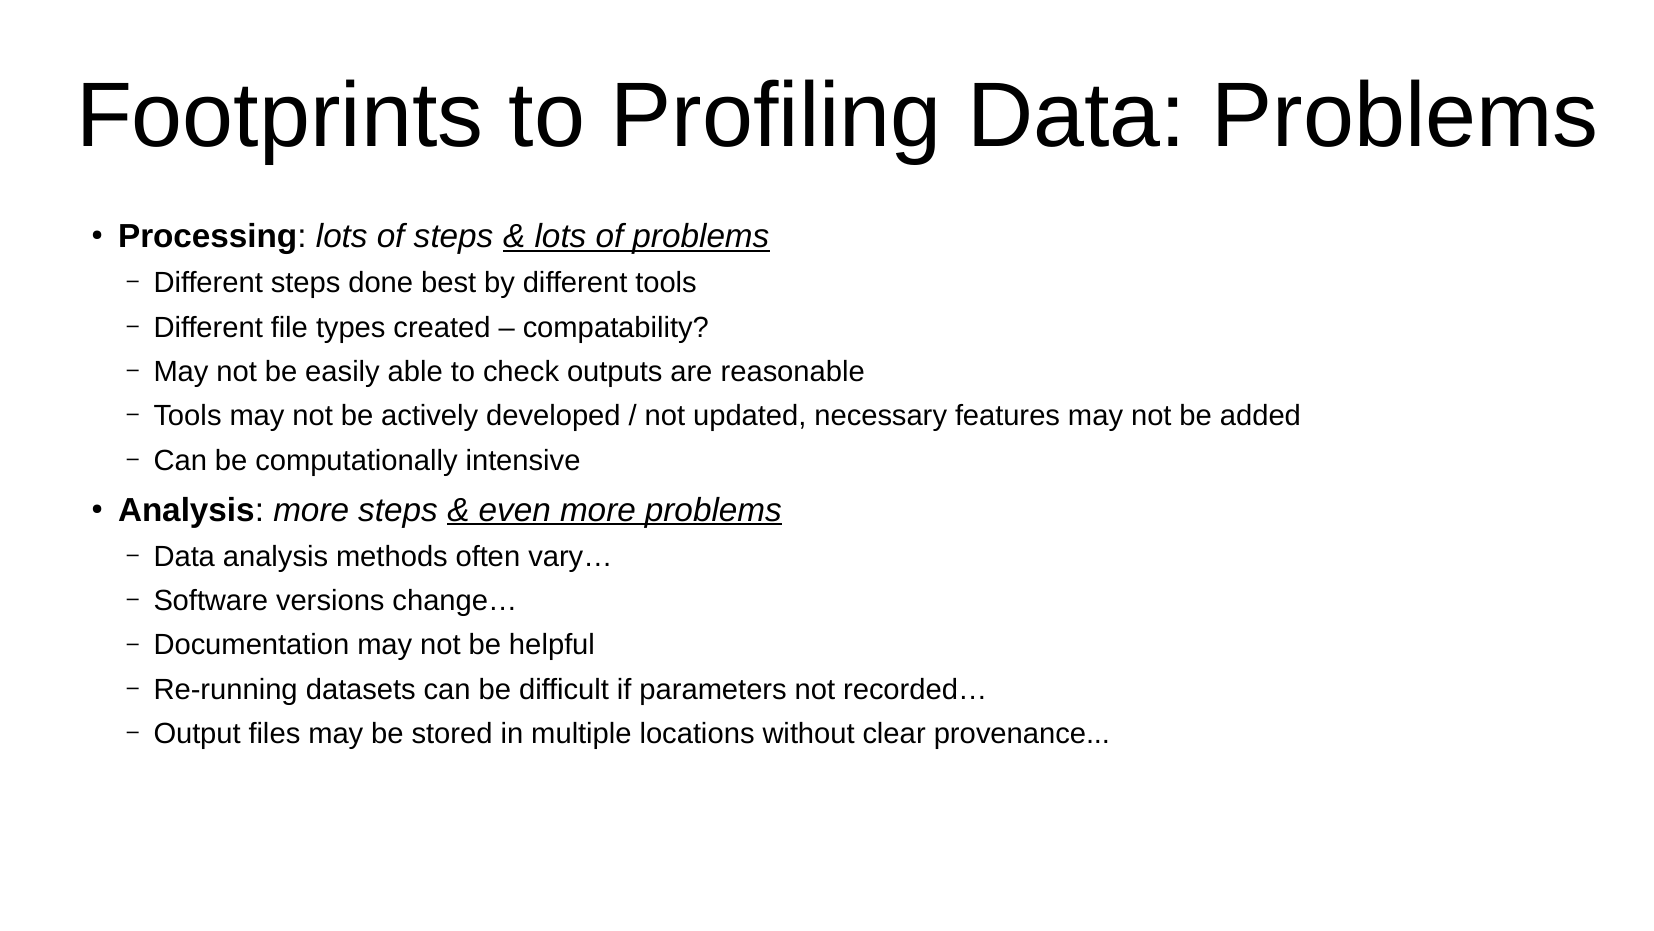

# Footprints to Profiling Data: Problems
Processing: lots of steps & lots of problems
Different steps done best by different tools
Different file types created – compatability?
May not be easily able to check outputs are reasonable
Tools may not be actively developed / not updated, necessary features may not be added
Can be computationally intensive
Analysis: more steps & even more problems
Data analysis methods often vary…
Software versions change…
Documentation may not be helpful
Re-running datasets can be difficult if parameters not recorded…
Output files may be stored in multiple locations without clear provenance...